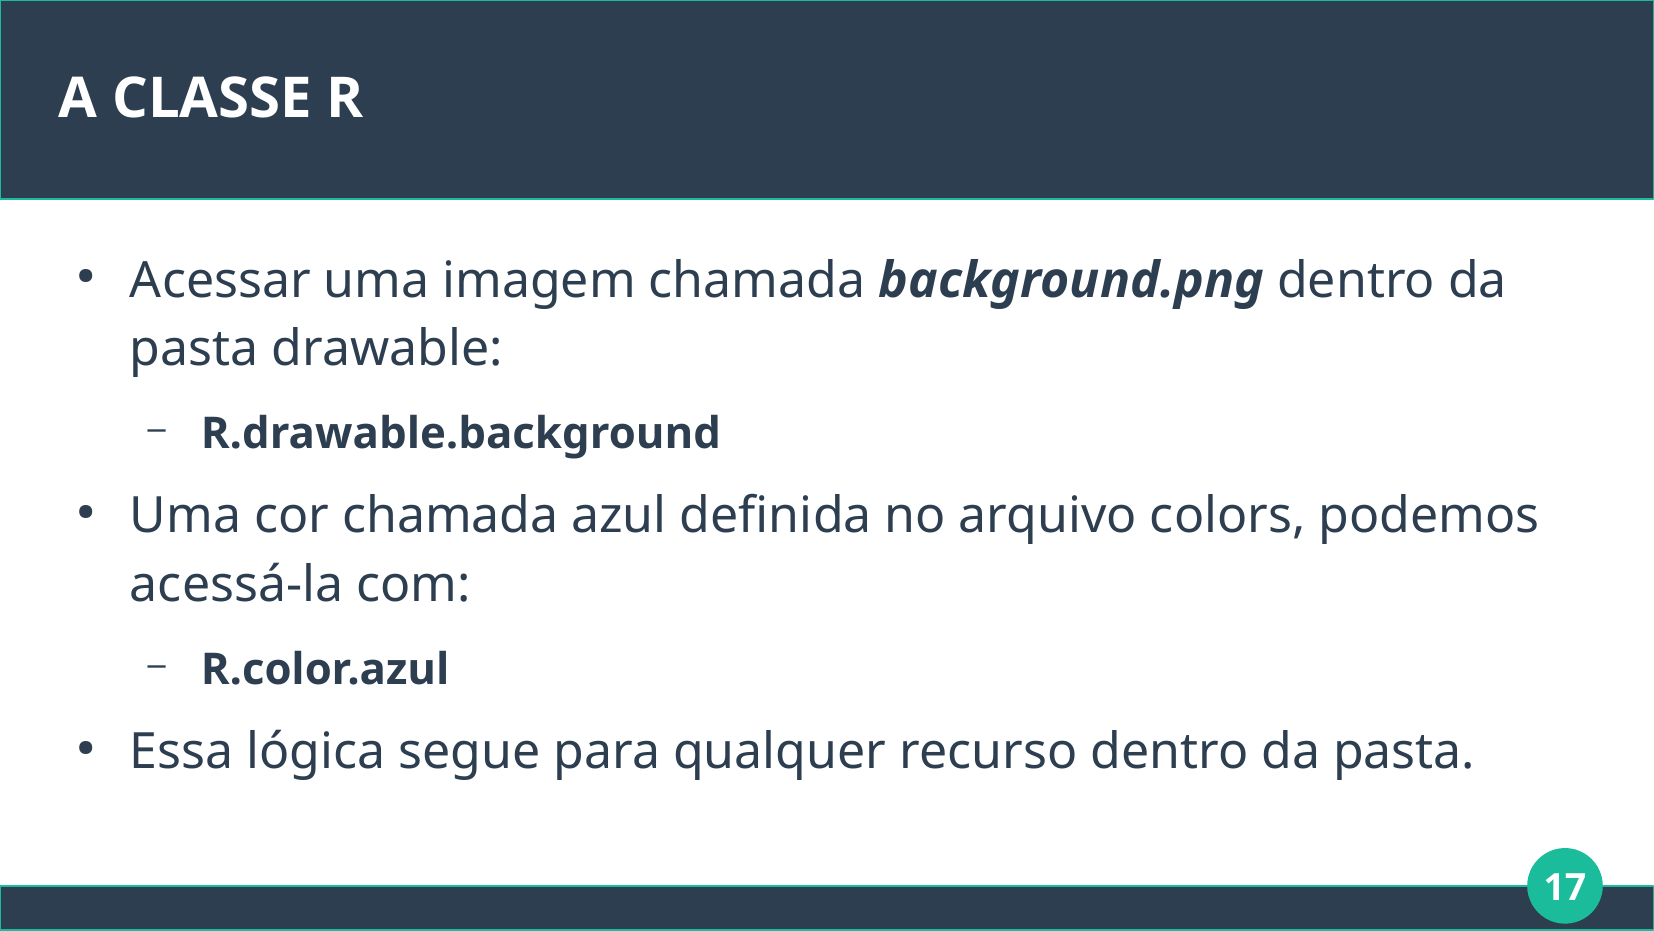

# A CLASSE R
Acessar uma imagem chamada background.png dentro da pasta drawable:
R.drawable.background
Uma cor chamada azul definida no arquivo colors, podemos acessá-la com:
R.color.azul
Essa lógica segue para qualquer recurso dentro da pasta.
17